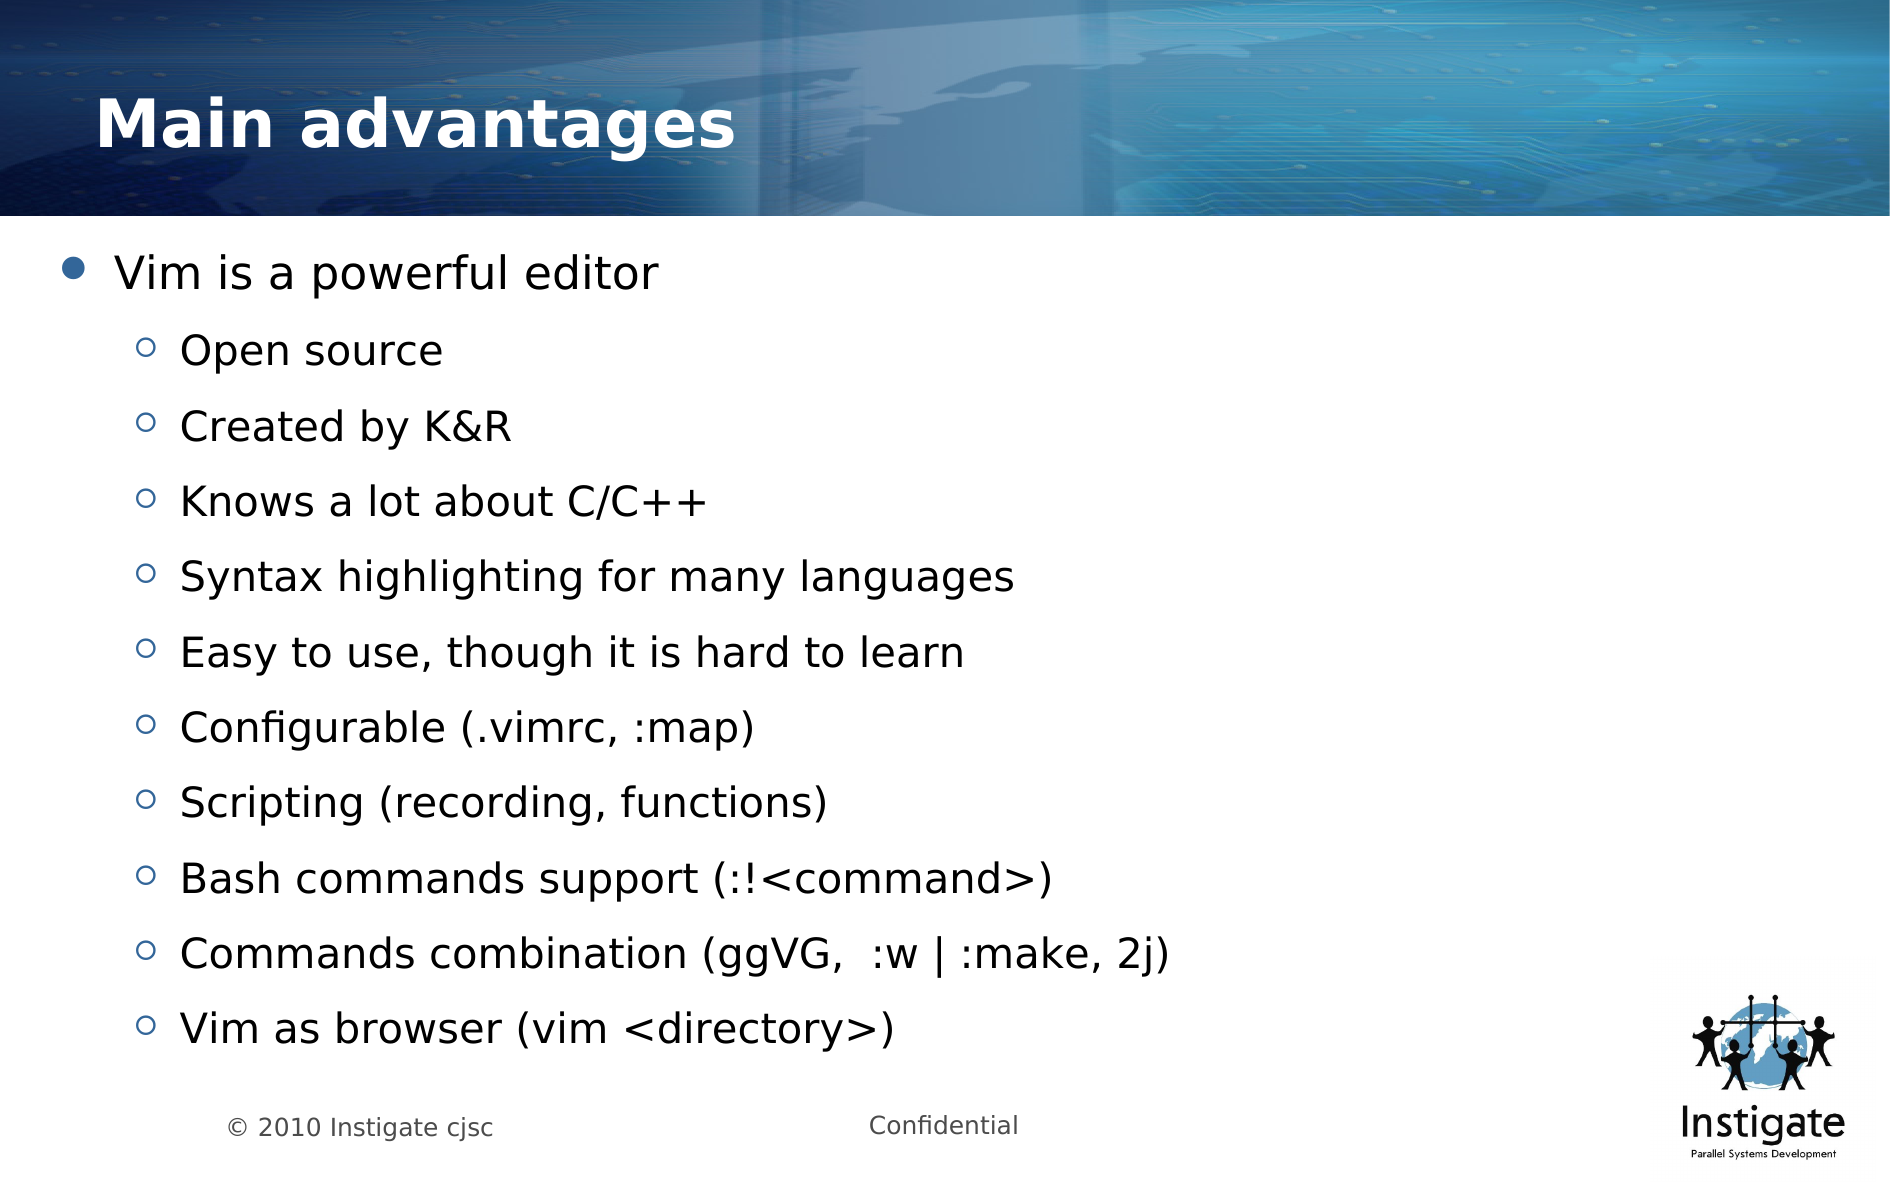

# Main advantages
Vim is a powerful editor
Open source
Created by K&R
Knows a lot about C/C++
Syntax highlighting for many languages
Easy to use, though it is hard to learn
Configurable (.vimrc, :map)
Scripting (recording, functions)
Bash commands support (:!<command>)
Commands combination (ggVG, :w | :make, 2j)
Vim as browser (vim <directory>)